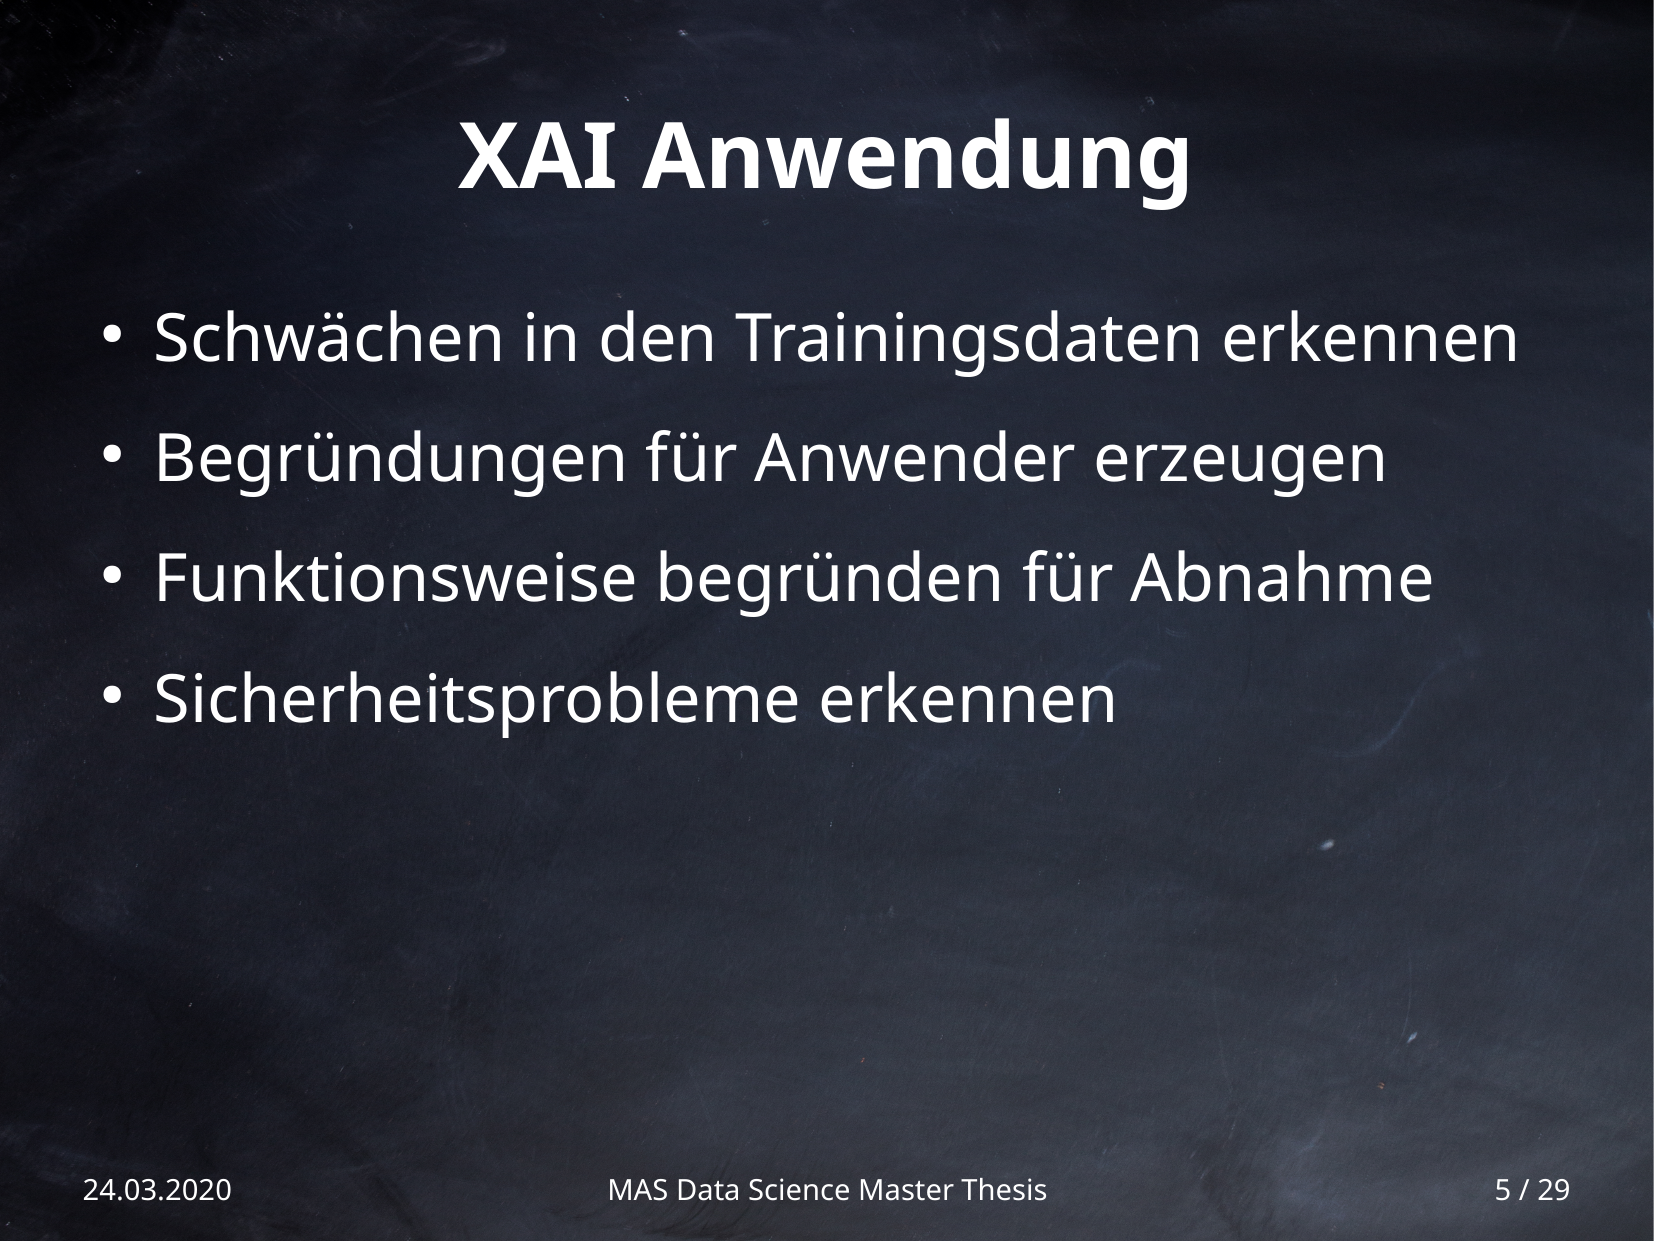

# XAI Anwendung
Schwächen in den Trainingsdaten erkennen
Begründungen für Anwender erzeugen
Funktionsweise begründen für Abnahme
Sicherheitsprobleme erkennen
5